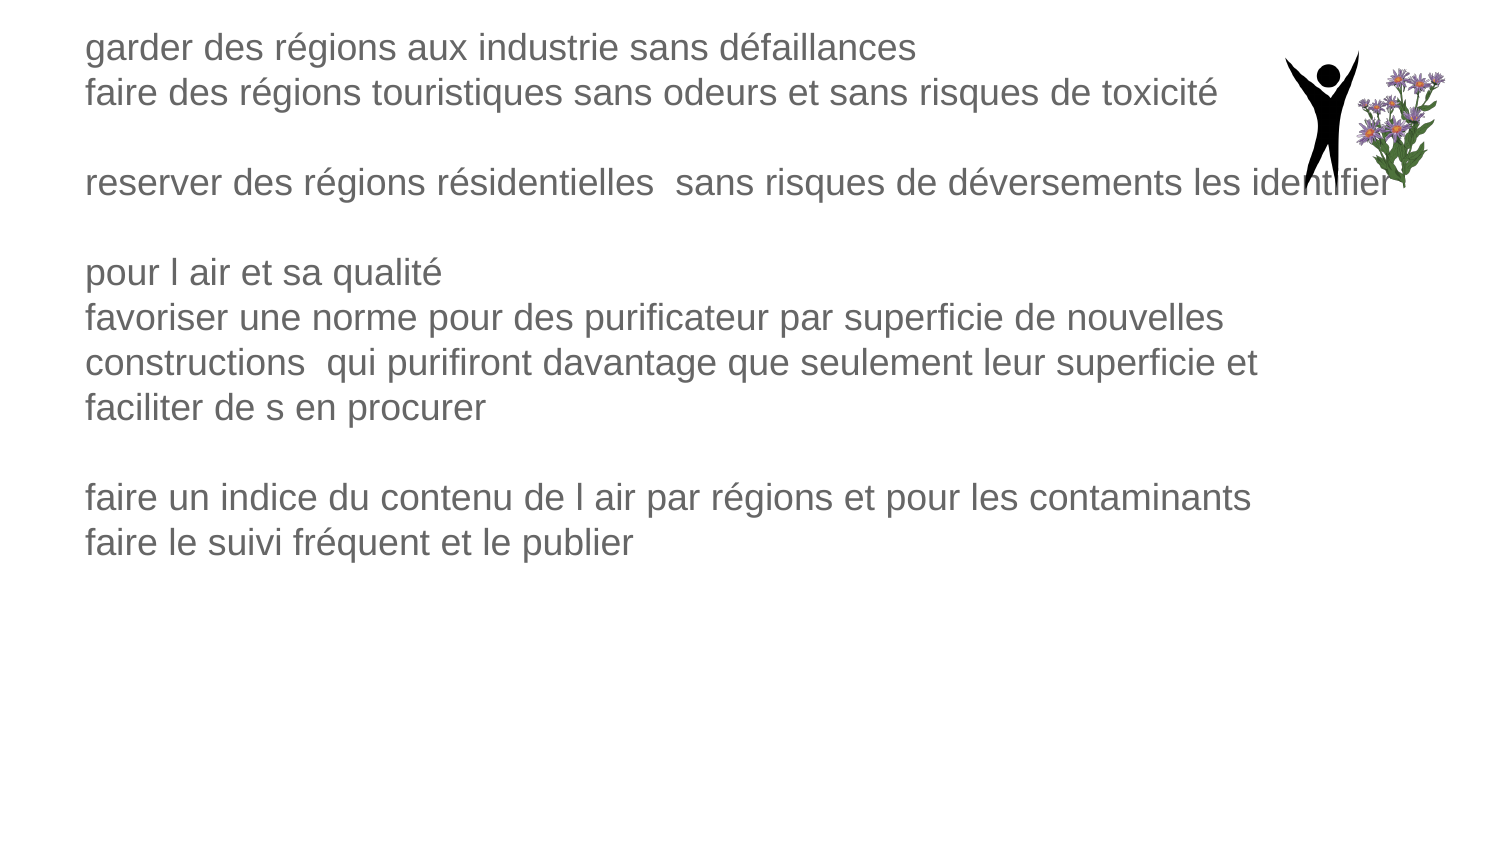

garder des régions aux industrie sans défaillances
faire des régions touristiques sans odeurs et sans risques de toxicité
reserver des régions résidentielles sans risques de déversements les identifier
pour l air et sa qualité
favoriser une norme pour des purificateur par superficie de nouvelles
constructions qui purifiront davantage que seulement leur superficie et
faciliter de s en procurer
faire un indice du contenu de l air par régions et pour les contaminants
faire le suivi fréquent et le publier
#